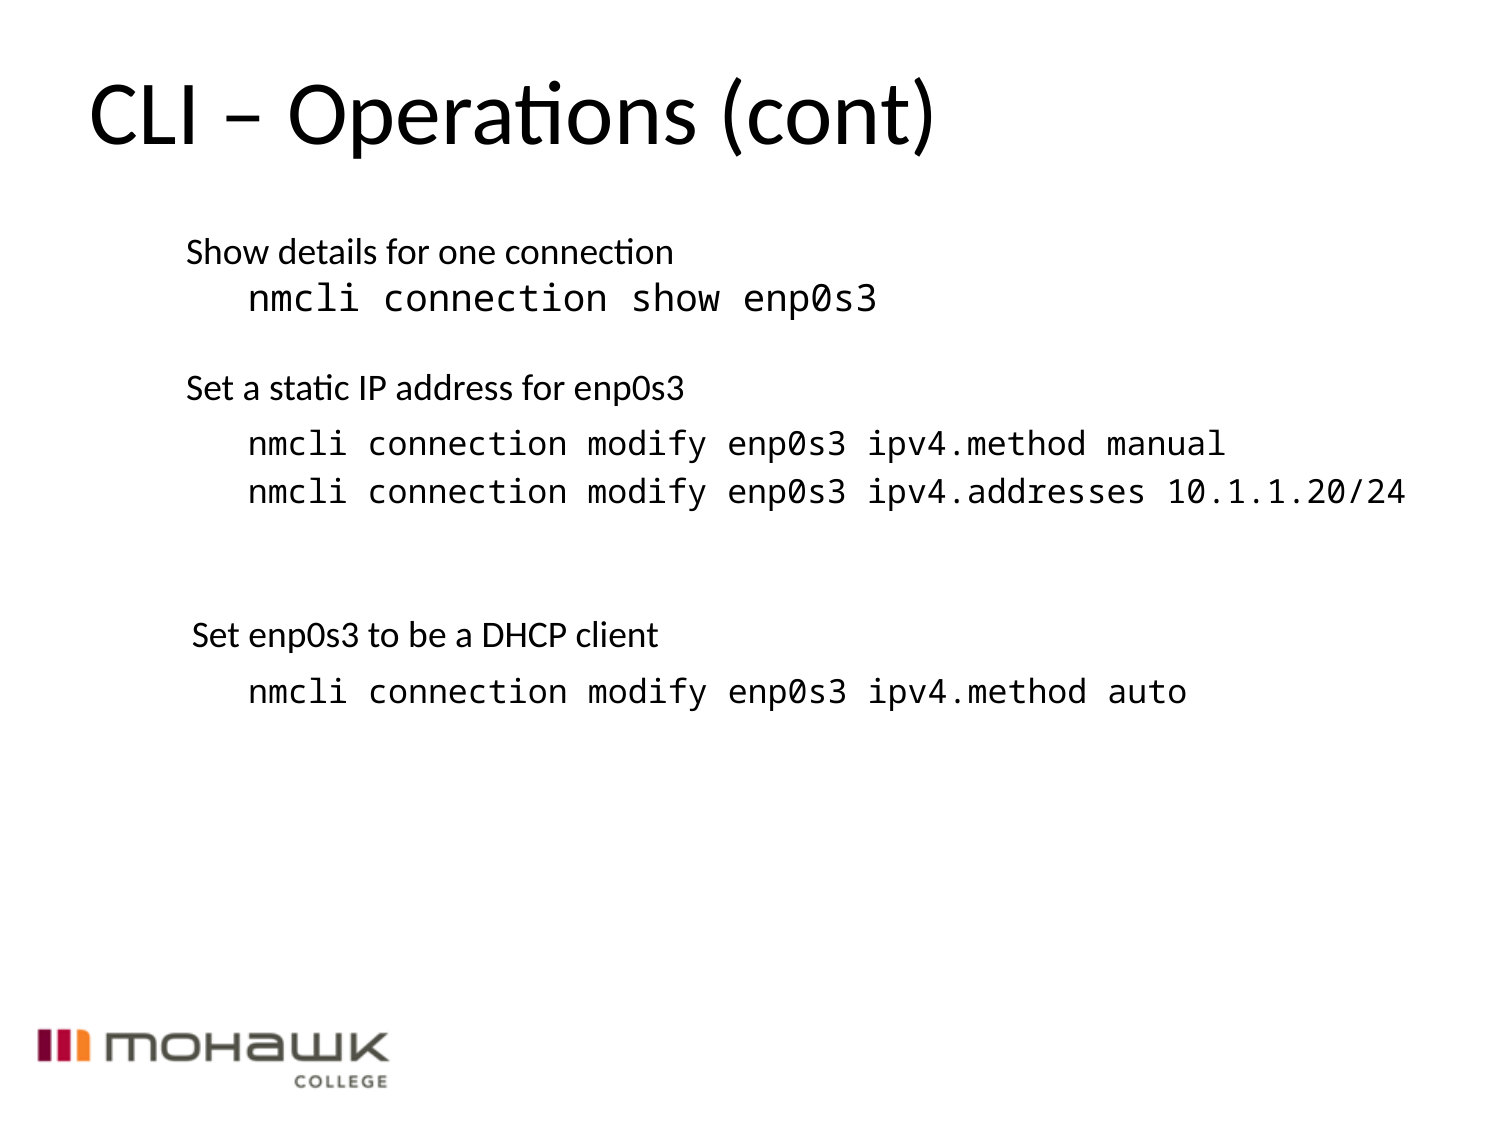

# CLI – Operations (cont)
Show details for one connection
nmcli connection show enp0s3
Set a static IP address for enp0s3
nmcli connection modify enp0s3 ipv4.method manual
nmcli connection modify enp0s3 ipv4.addresses 10.1.1.20/24
Set enp0s3 to be a DHCP client
nmcli connection modify enp0s3 ipv4.method auto